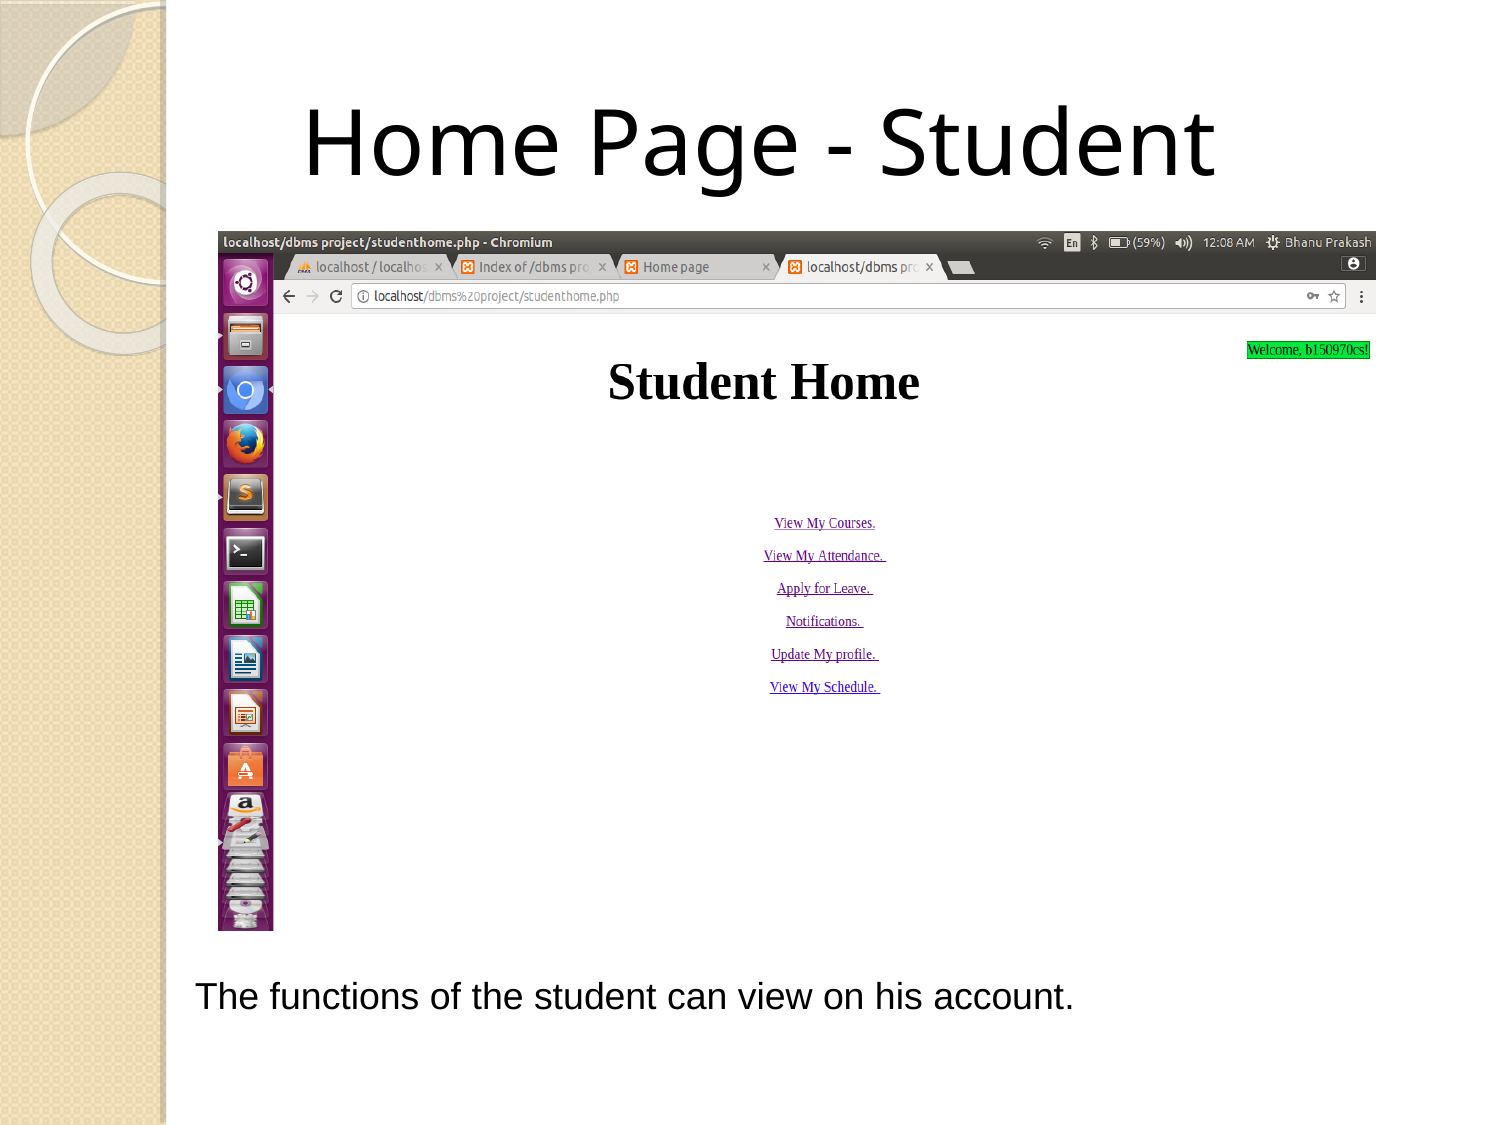

# Home Page - Student
The functions of the student can view on his account.